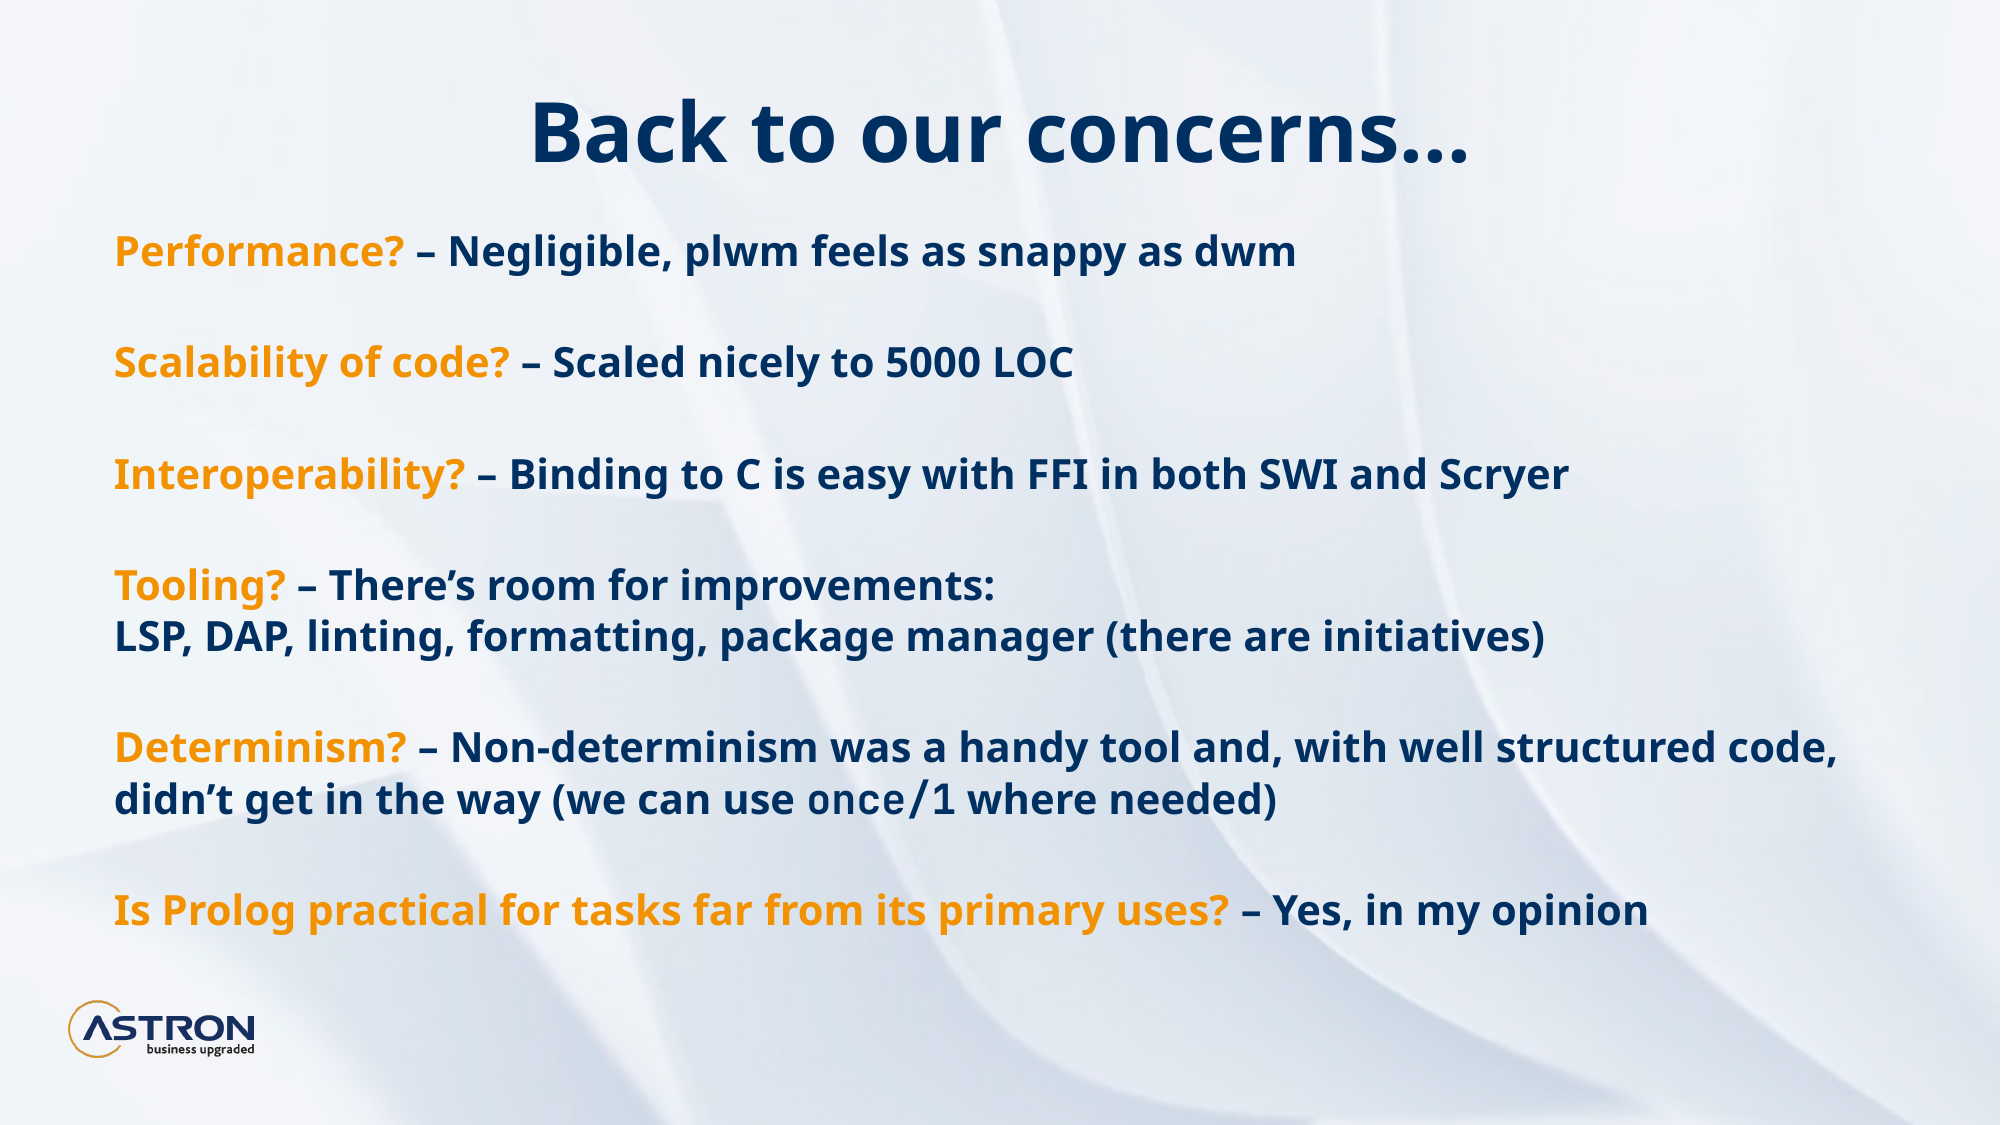

# Back to our concerns...
Performance? – Negligible, plwm feels as snappy as dwm
Scalability of code? – Scaled nicely to 5000 LOC
Interoperability? – Binding to C is easy with FFI in both SWI and Scryer
Tooling? – There’s room for improvements:
LSP, DAP, linting, formatting, package manager (there are initiatives)
Determinism? – Non-determinism was a handy tool and, with well structured code, didn’t get in the way (we can use once/1 where needed)
Is Prolog practical for tasks far from its primary uses? – Yes, in my opinion